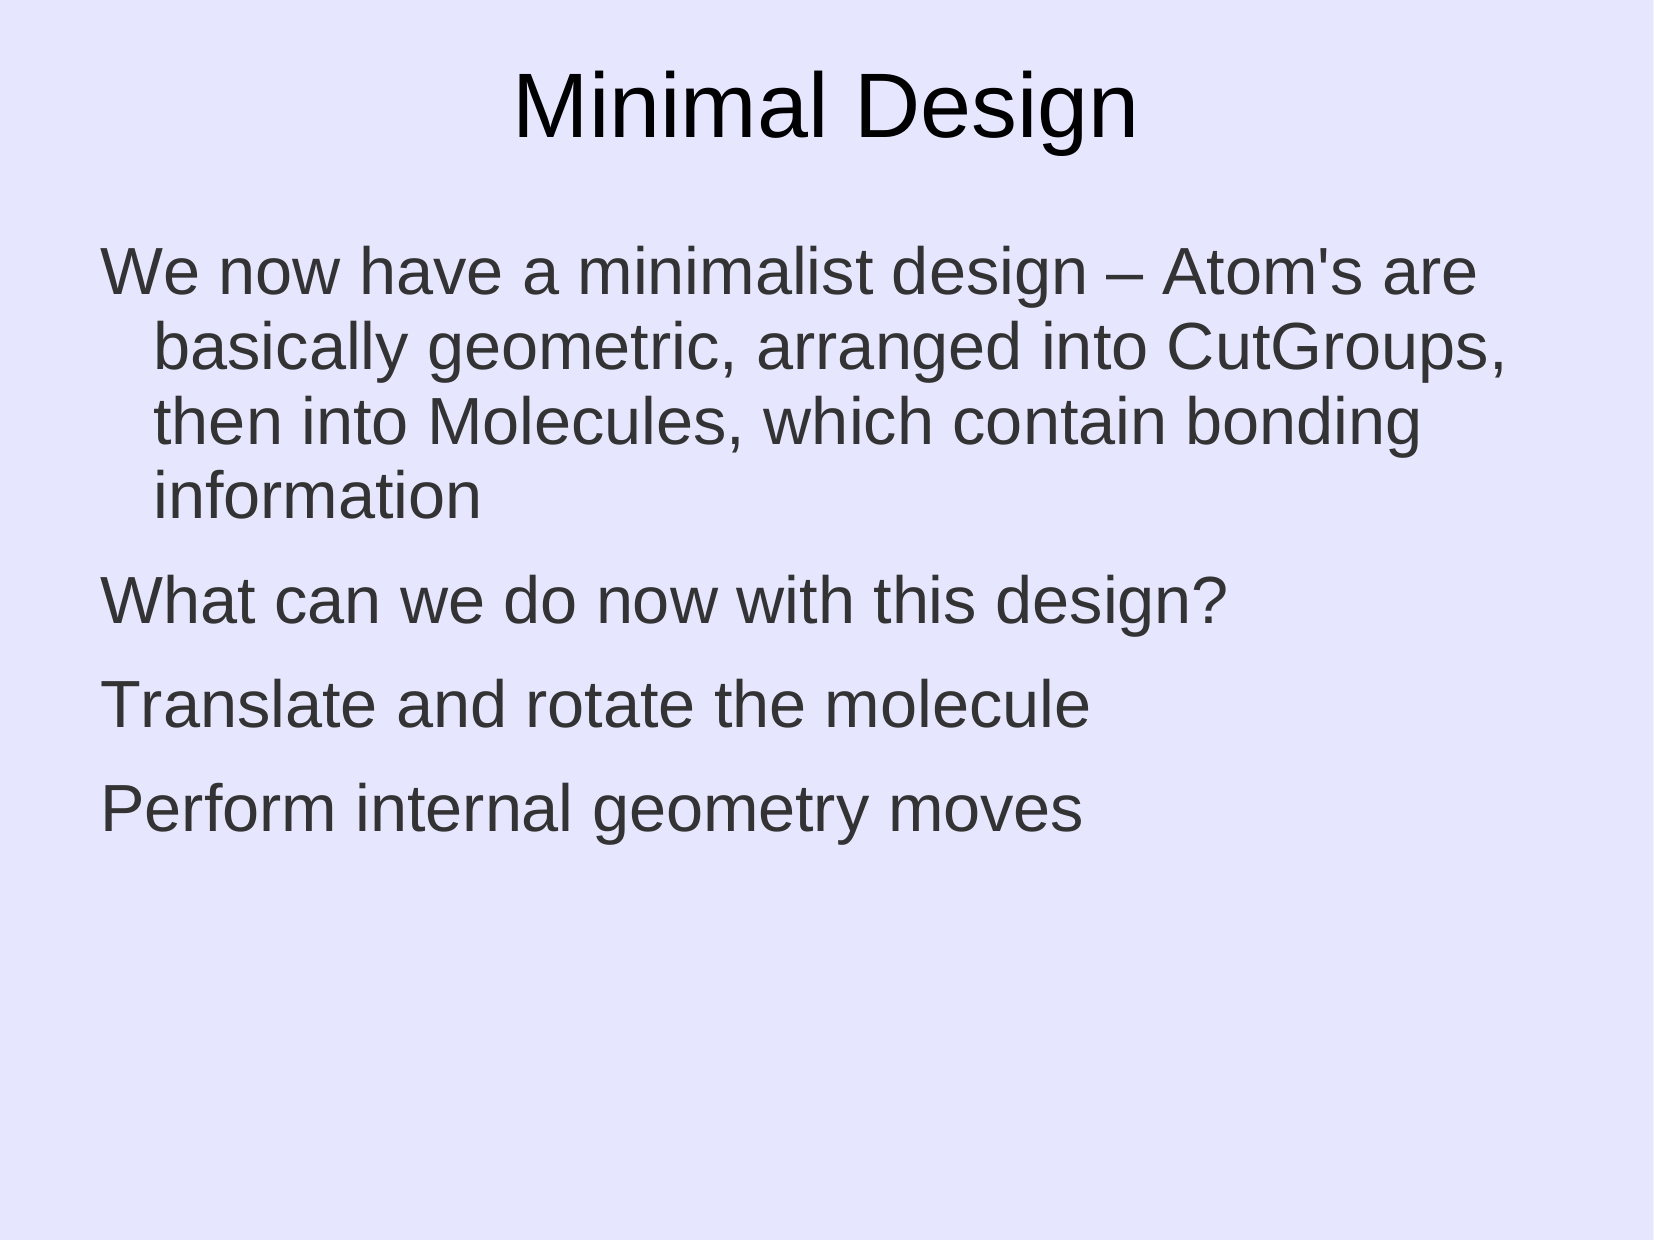

# Minimal Design
We now have a minimalist design – Atom's are basically geometric, arranged into CutGroups, then into Molecules, which contain bonding information
What can we do now with this design?
Translate and rotate the molecule
Perform internal geometry moves